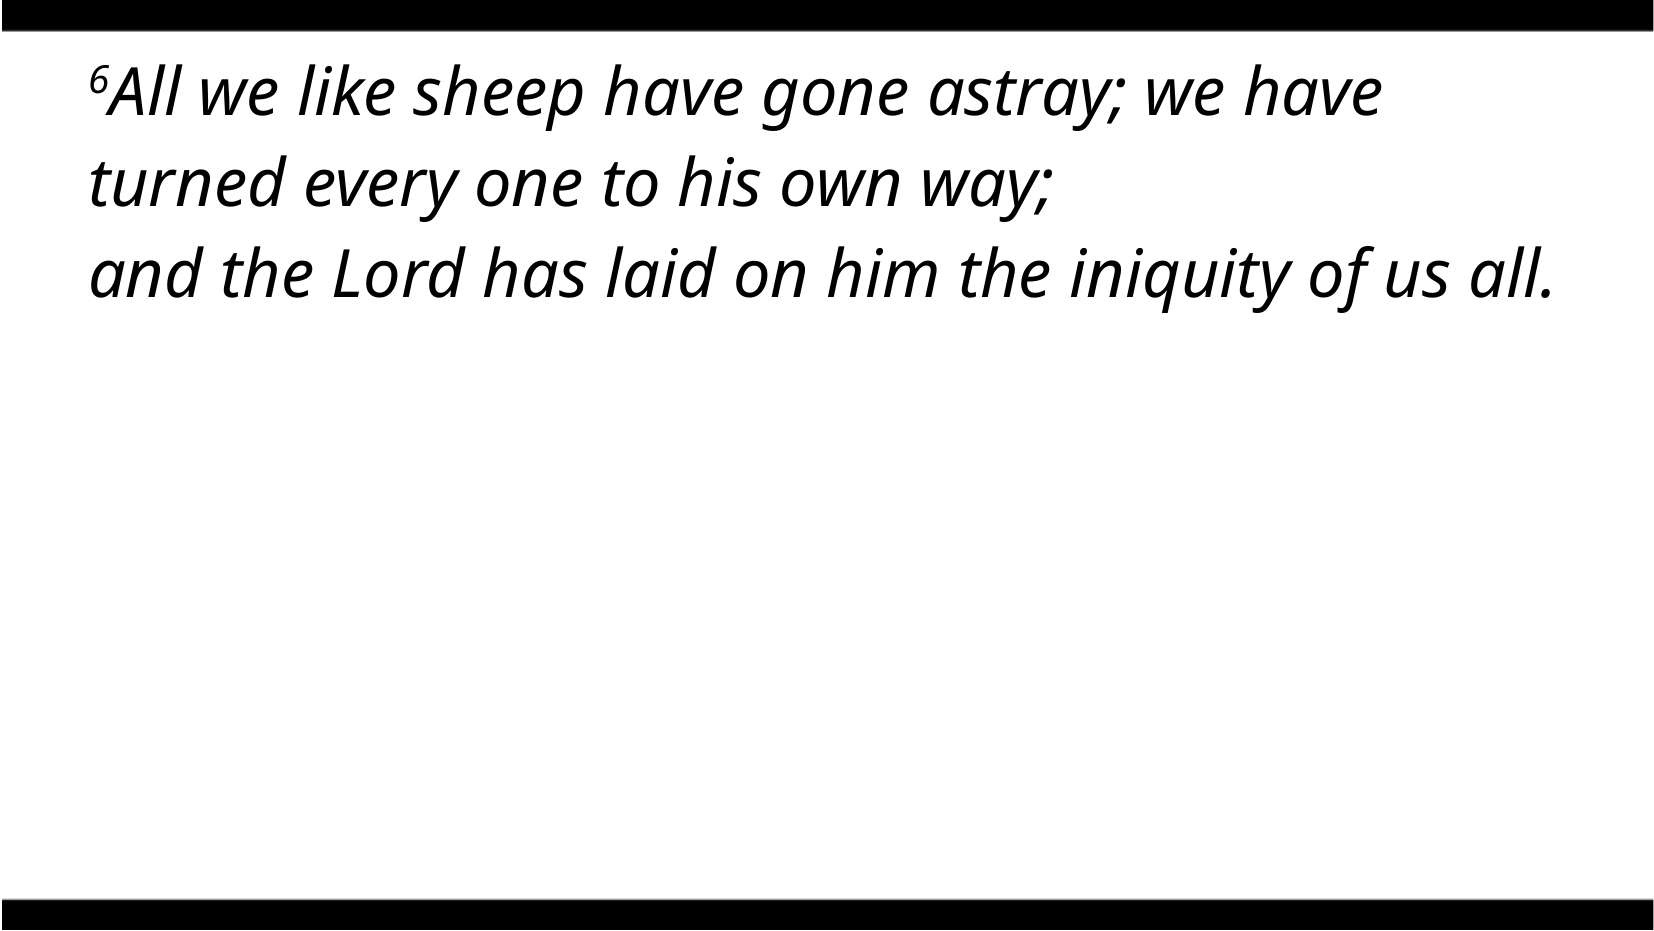

6All we like sheep have gone astray; we have turned every one to his own way;
and the Lord has laid on him the iniquity of us all.